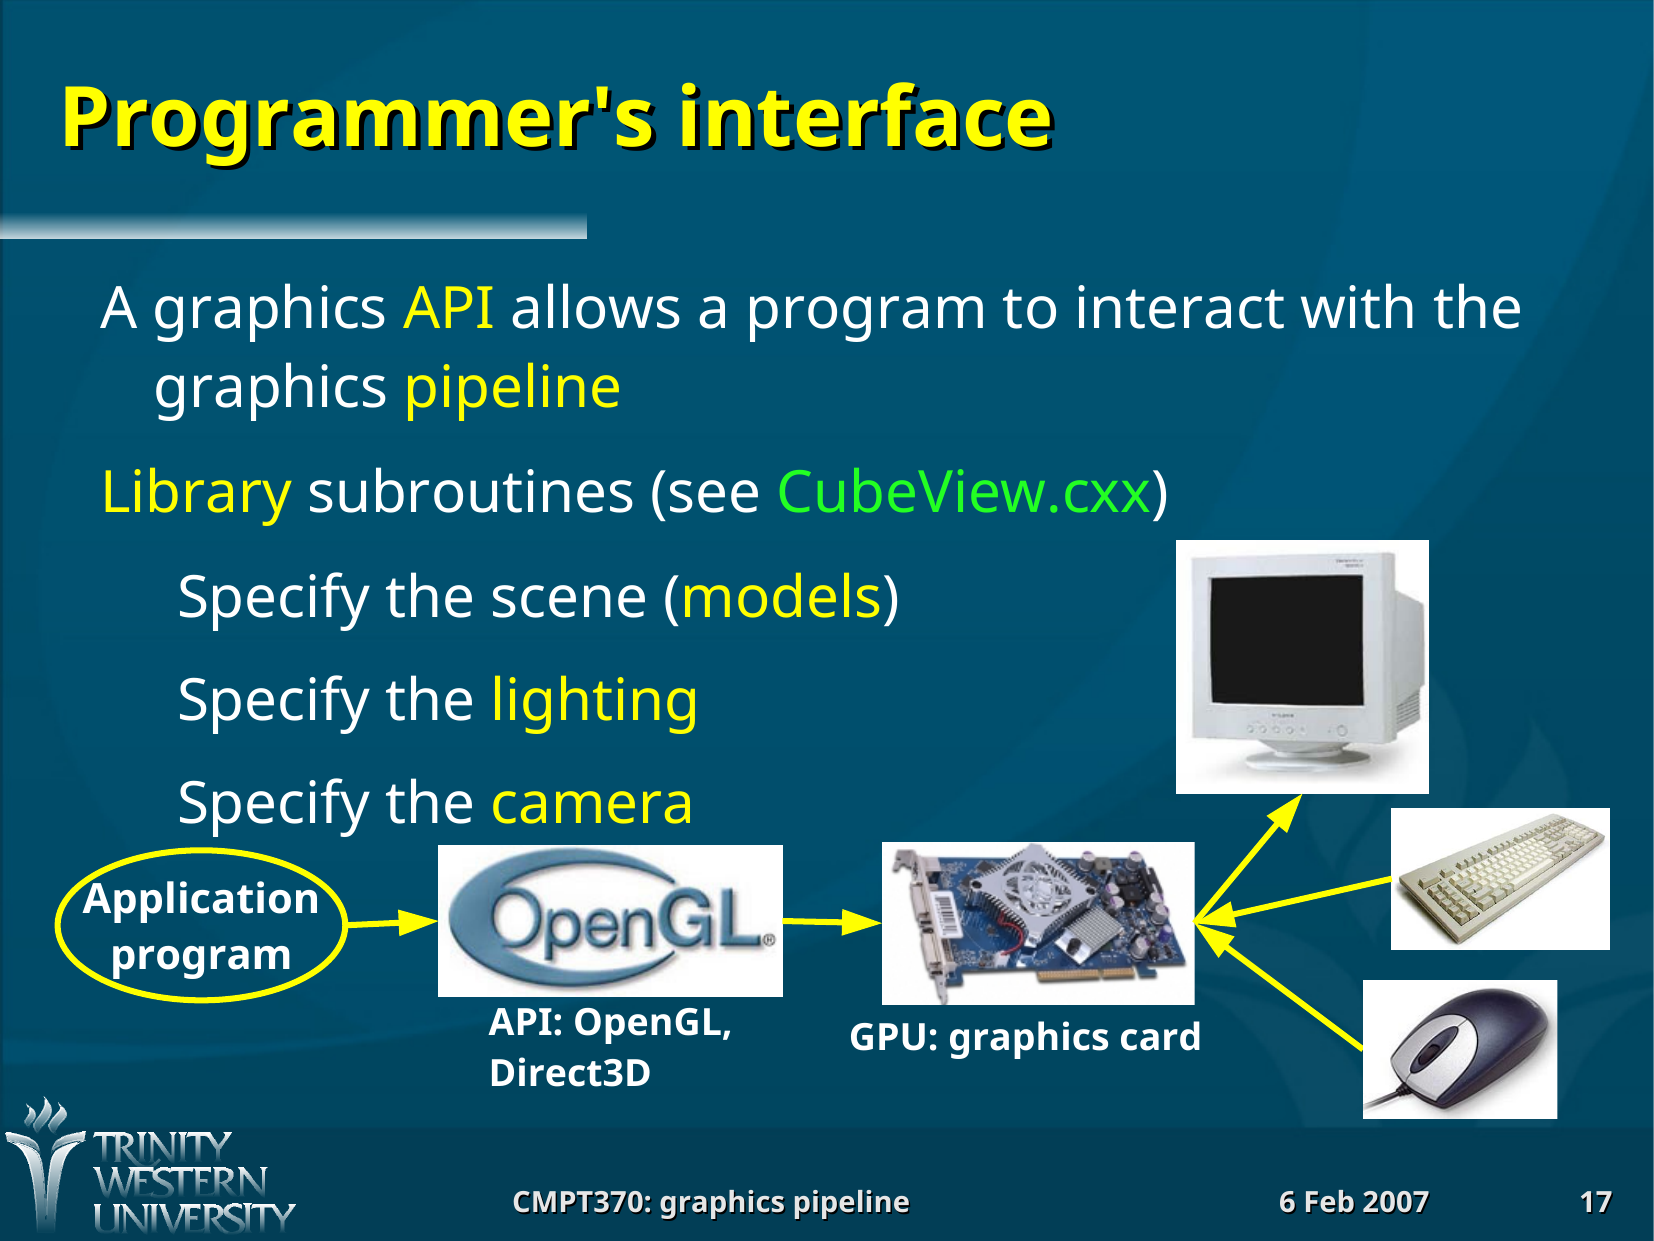

# Programmer's interface
A graphics API allows a program to interact with the graphics pipeline
Library subroutines (see CubeView.cxx)
Specify the scene (models)
Specify the lighting
Specify the camera
Application
program
API: OpenGL,
Direct3D
GPU: graphics card
CMPT370: graphics pipeline
6 Feb 2007
17